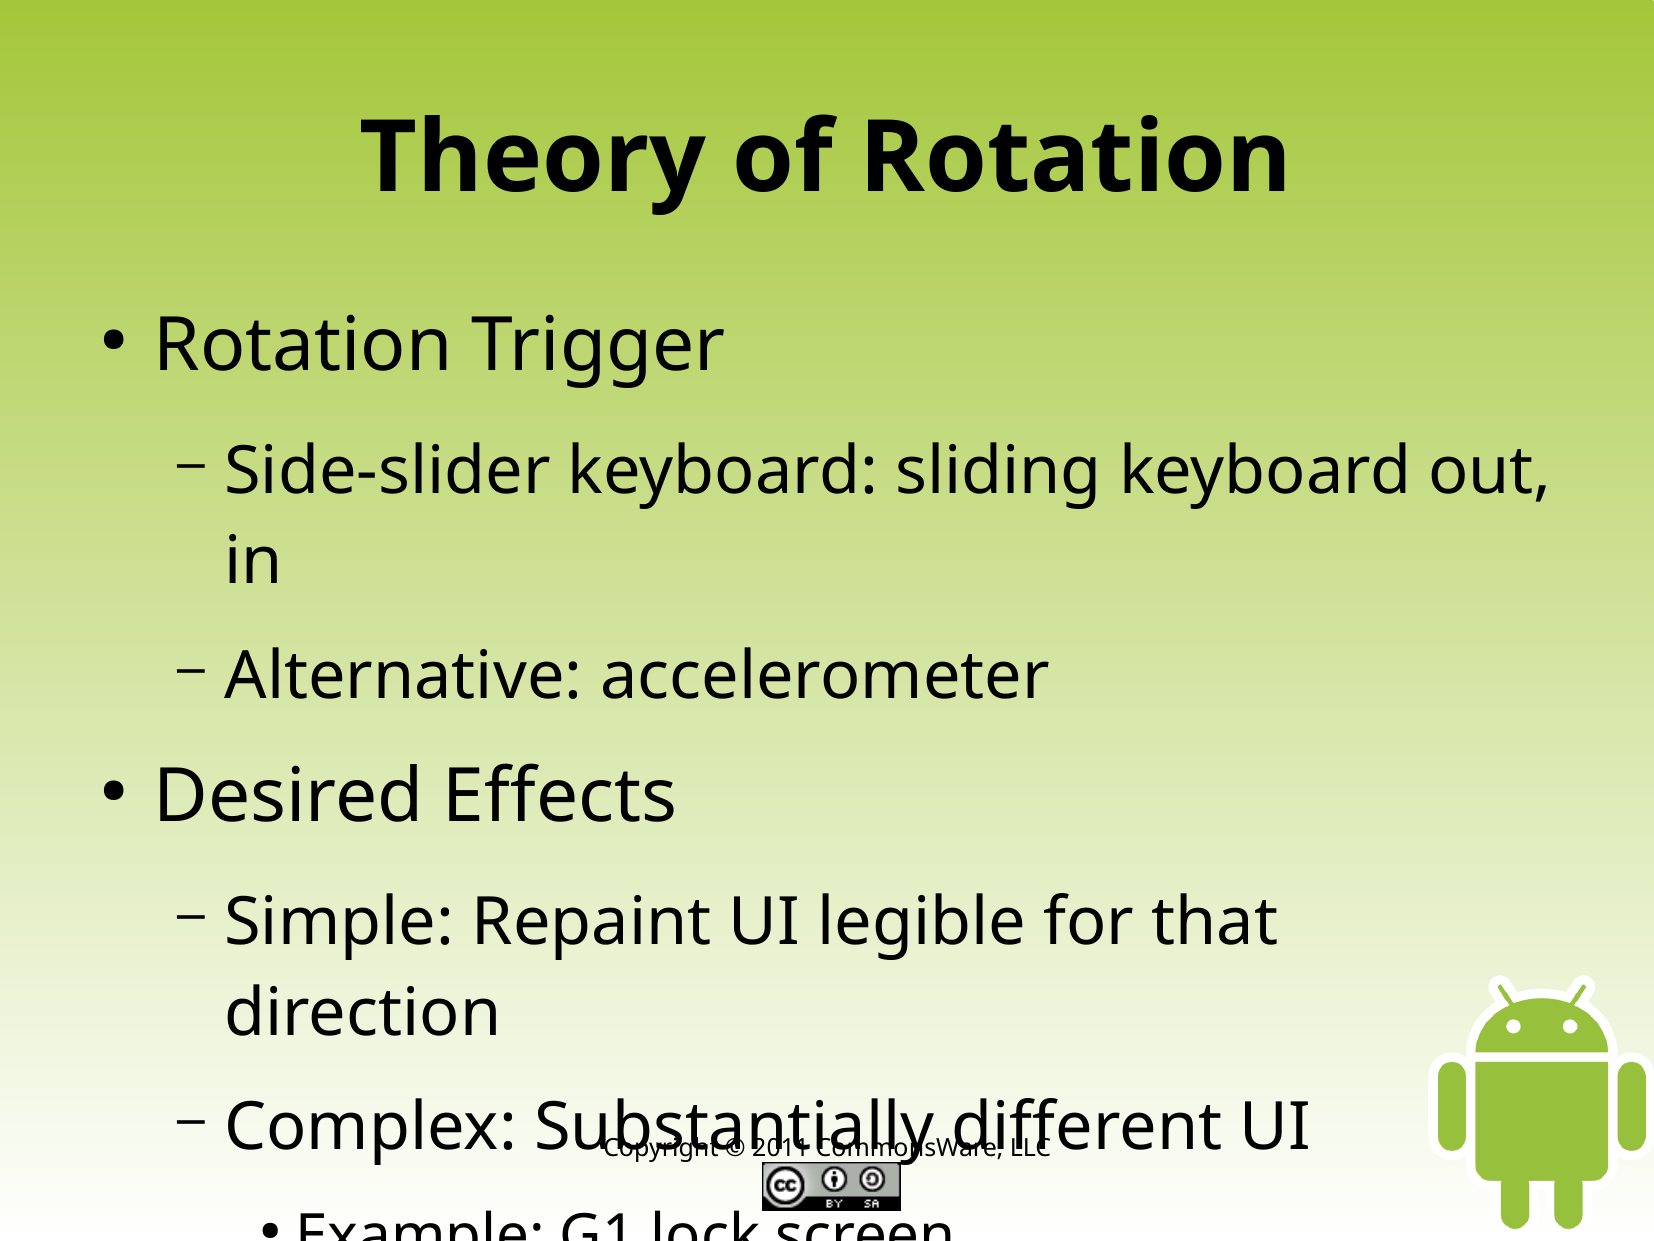

# Theory of Rotation
Rotation Trigger
Side-slider keyboard: sliding keyboard out, in
Alternative: accelerometer
Desired Effects
Simple: Repaint UI legible for that direction
Complex: Substantially different UI
Example: G1 lock screen